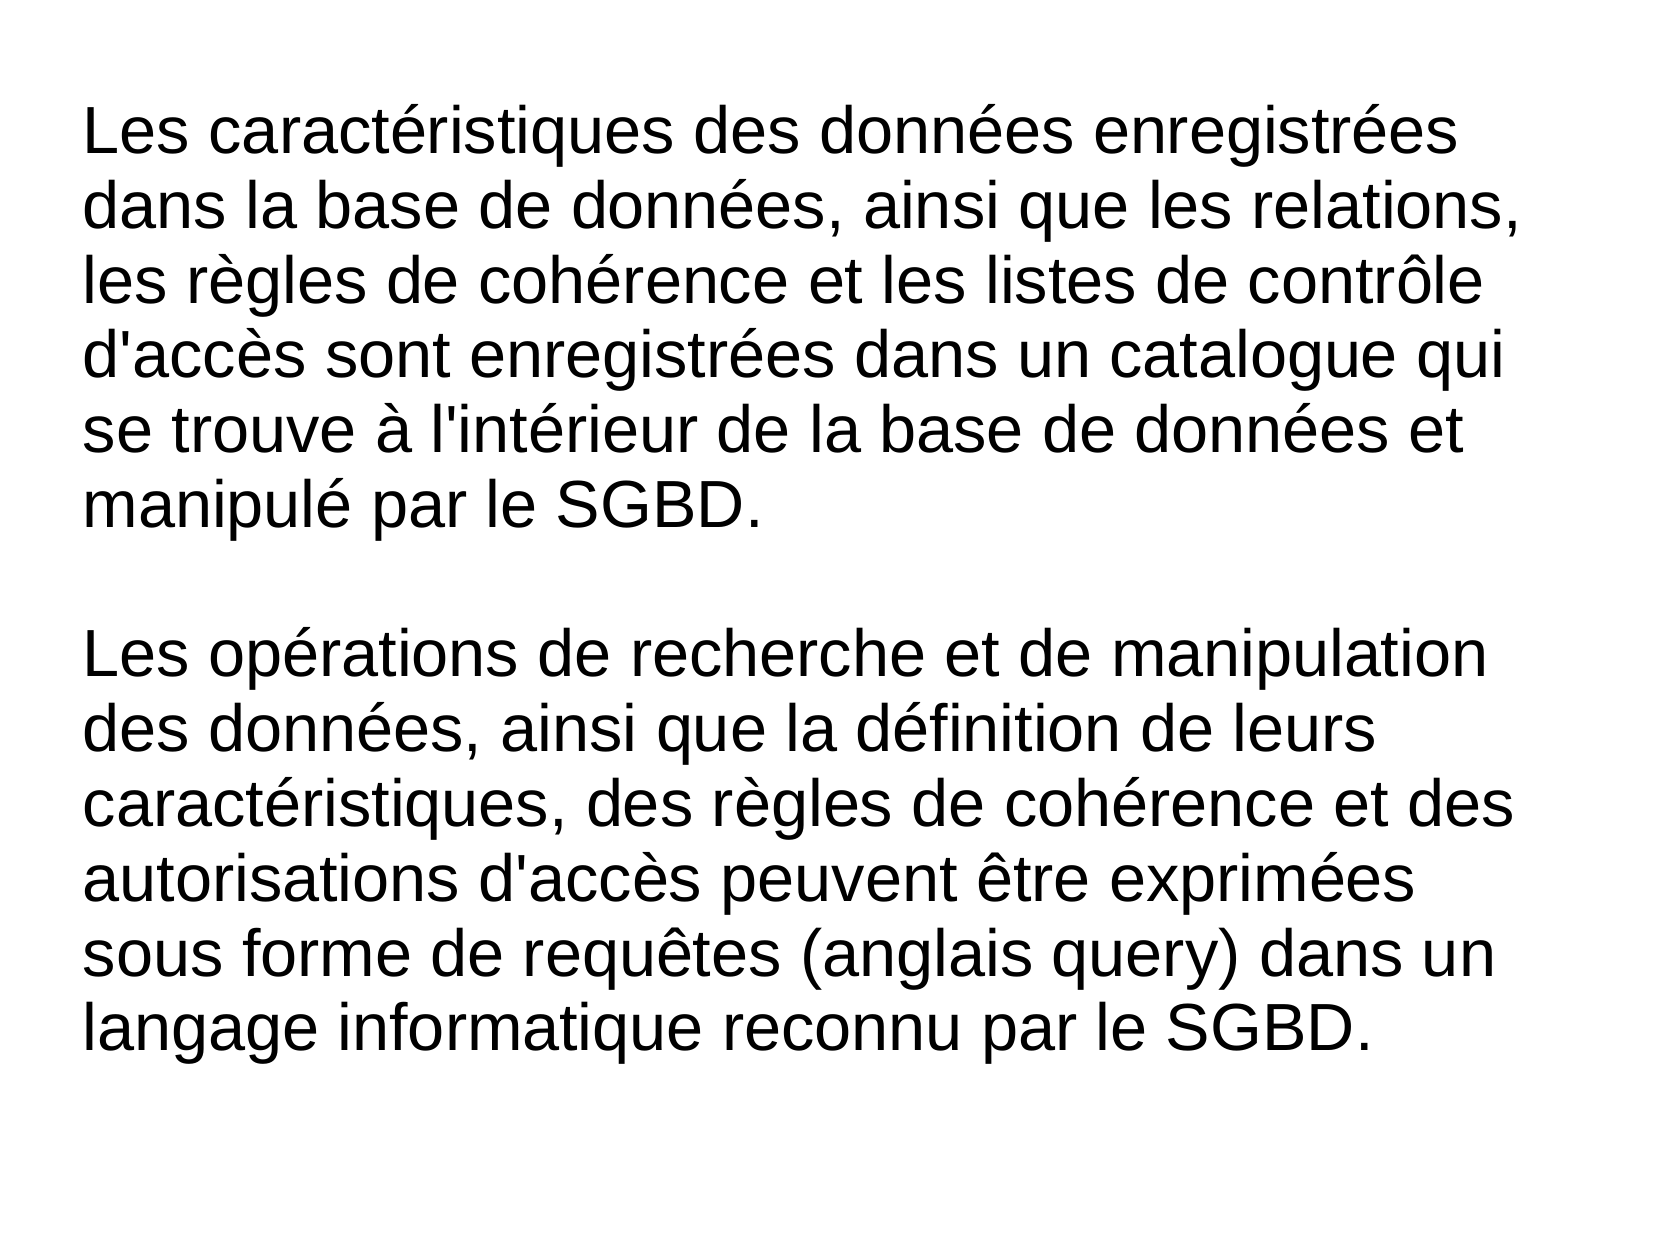

# Les caractéristiques des données enregistrées dans la base de données, ainsi que les relations, les règles de cohérence et les listes de contrôle d'accès sont enregistrées dans un catalogue qui se trouve à l'intérieur de la base de données et manipulé par le SGBD.
Les opérations de recherche et de manipulation des données, ainsi que la définition de leurs caractéristiques, des règles de cohérence et des autorisations d'accès peuvent être exprimées sous forme de requêtes (anglais query) dans un langage informatique reconnu par le SGBD.